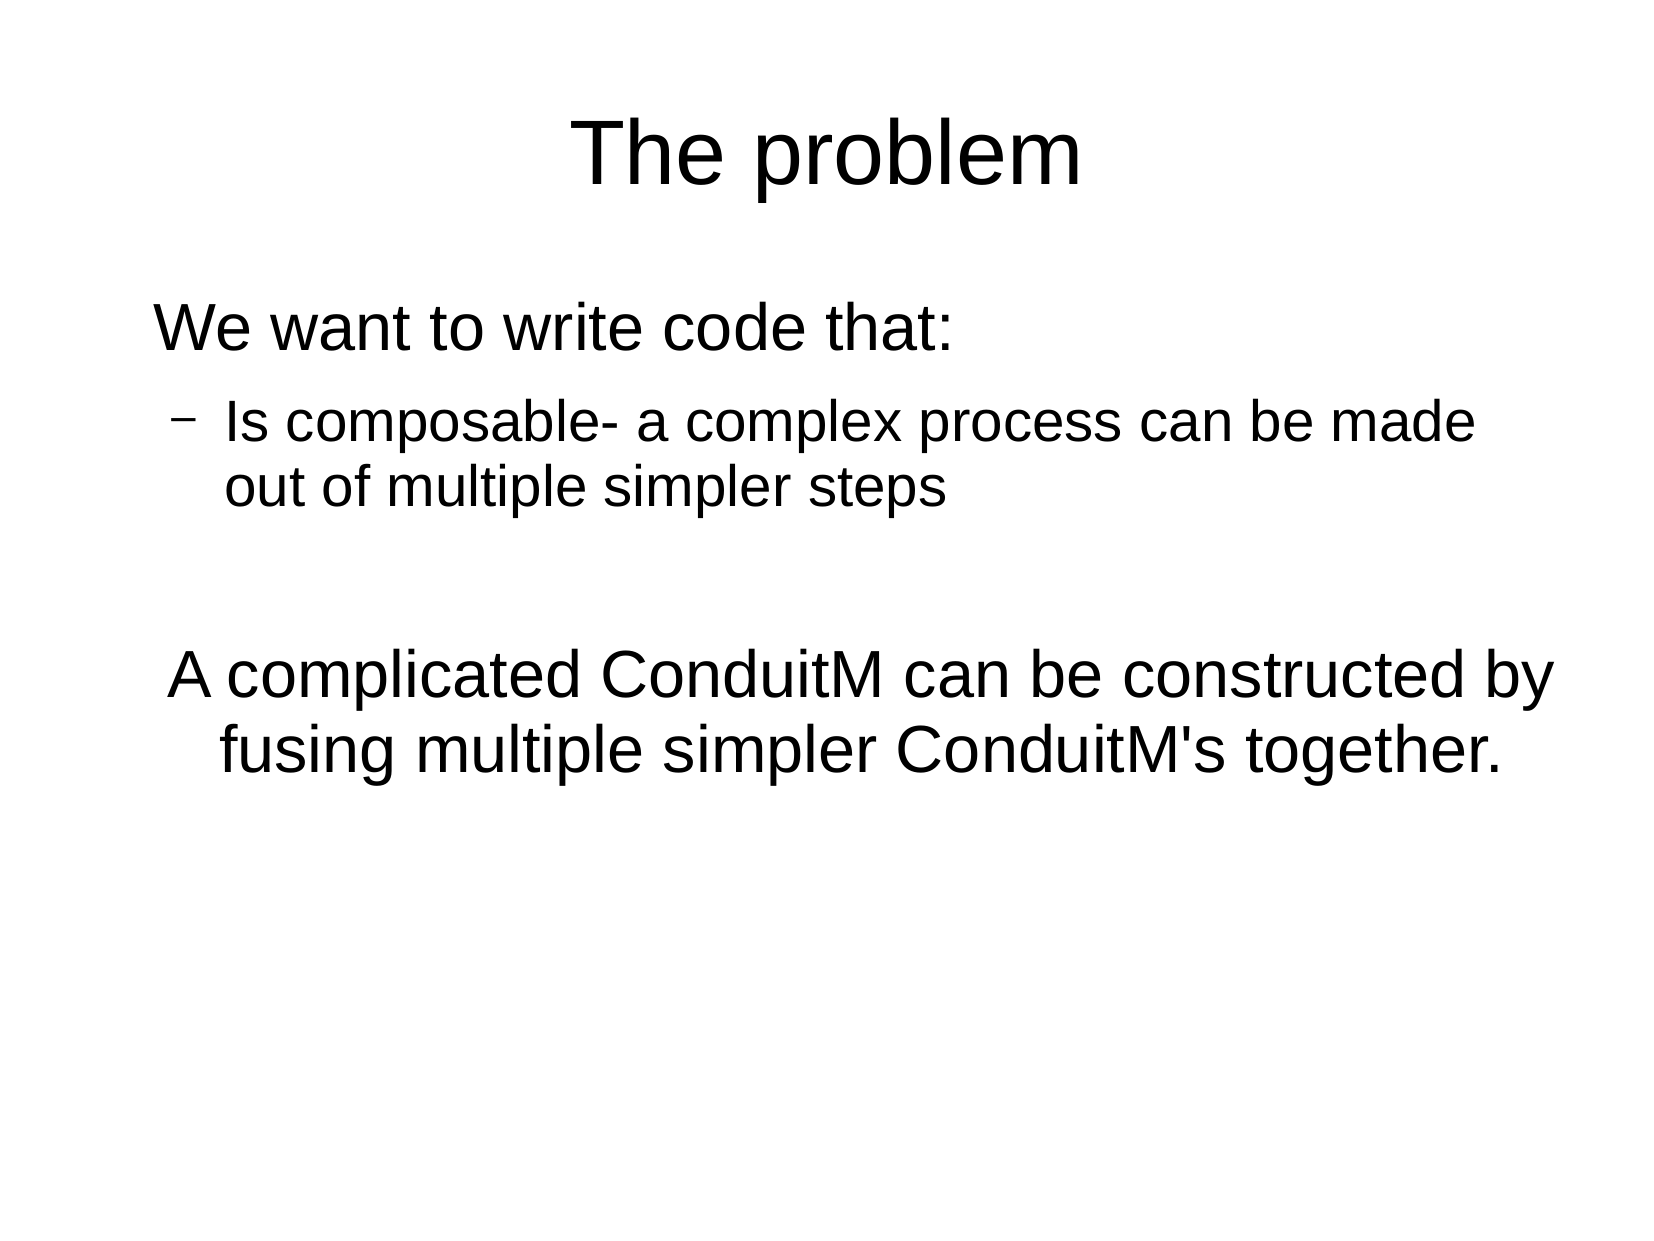

# The problem
We want to write code that:
Is composable- a complex process can be made out of multiple simpler steps
A complicated ConduitM can be constructed by fusing multiple simpler ConduitM's together.